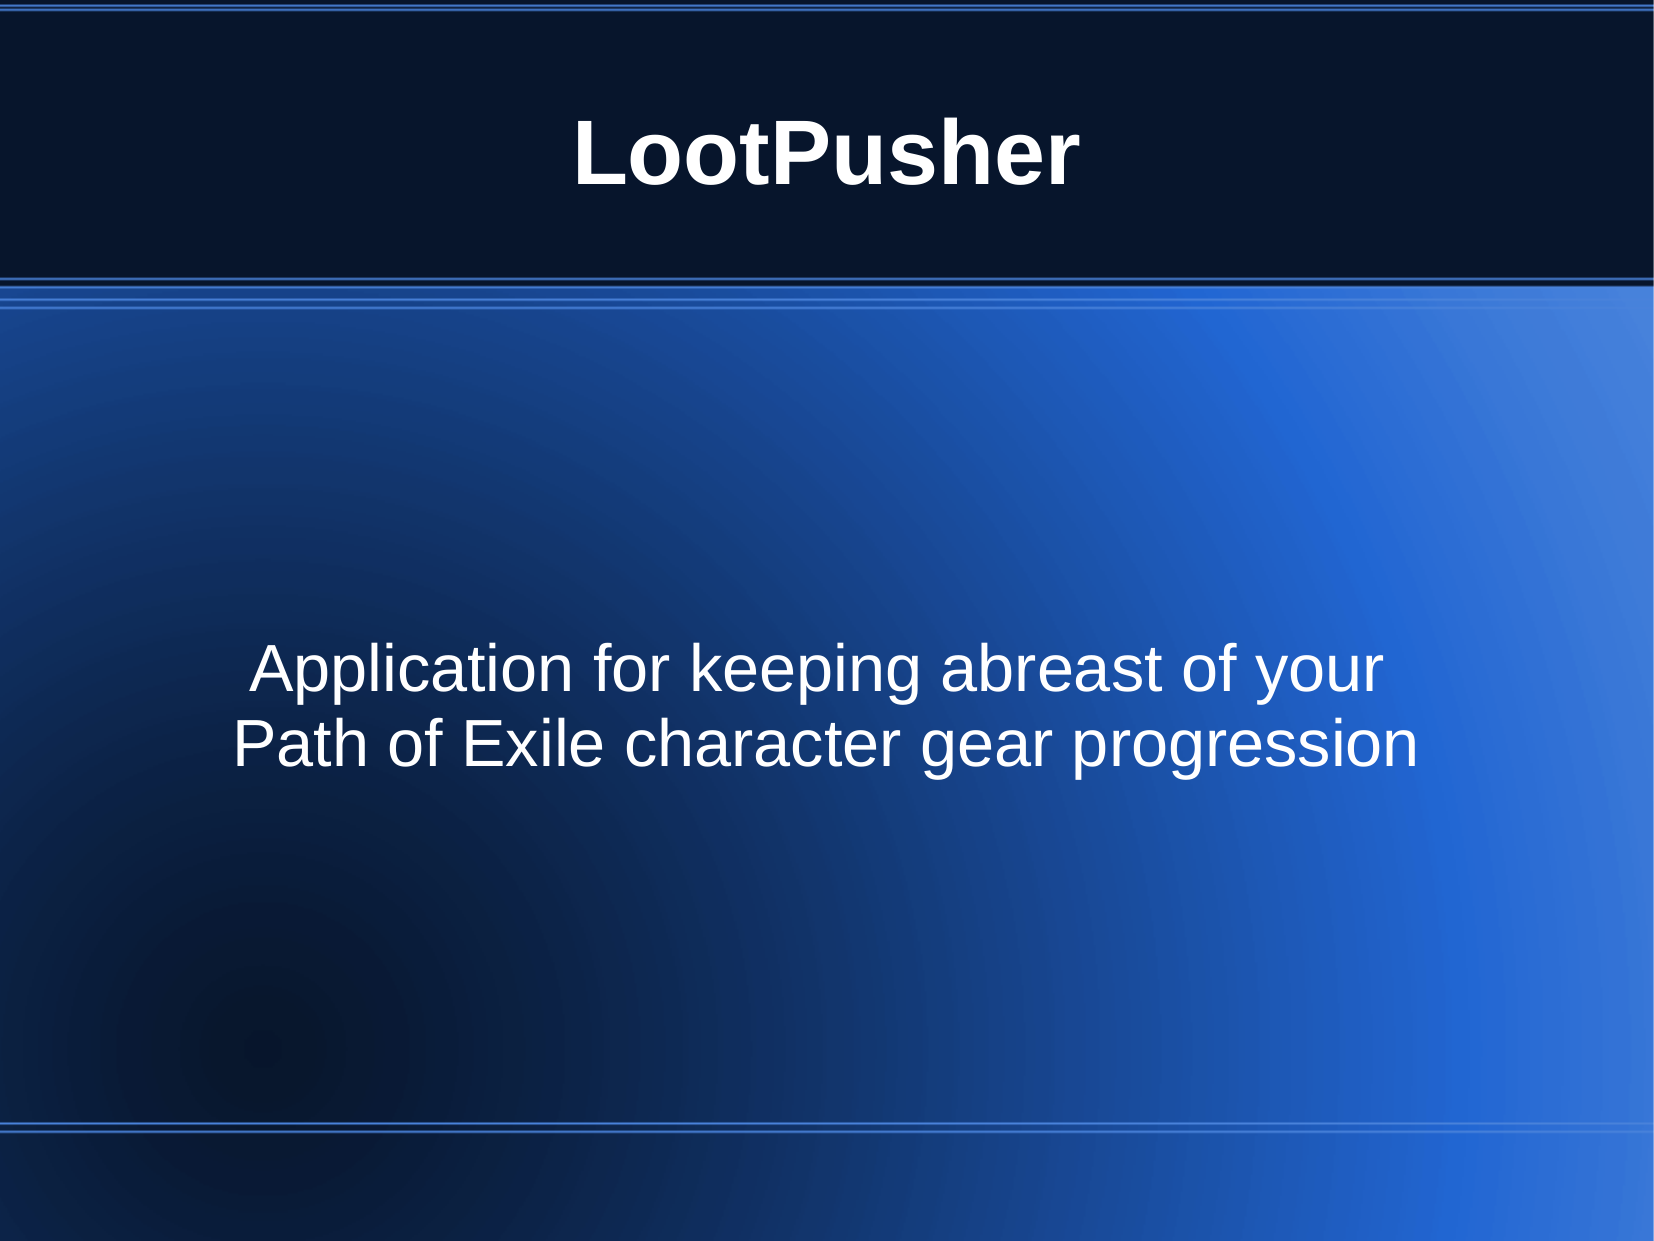

# LootPusher
Application for keeping abreast of your
Path of Exile character gear progression